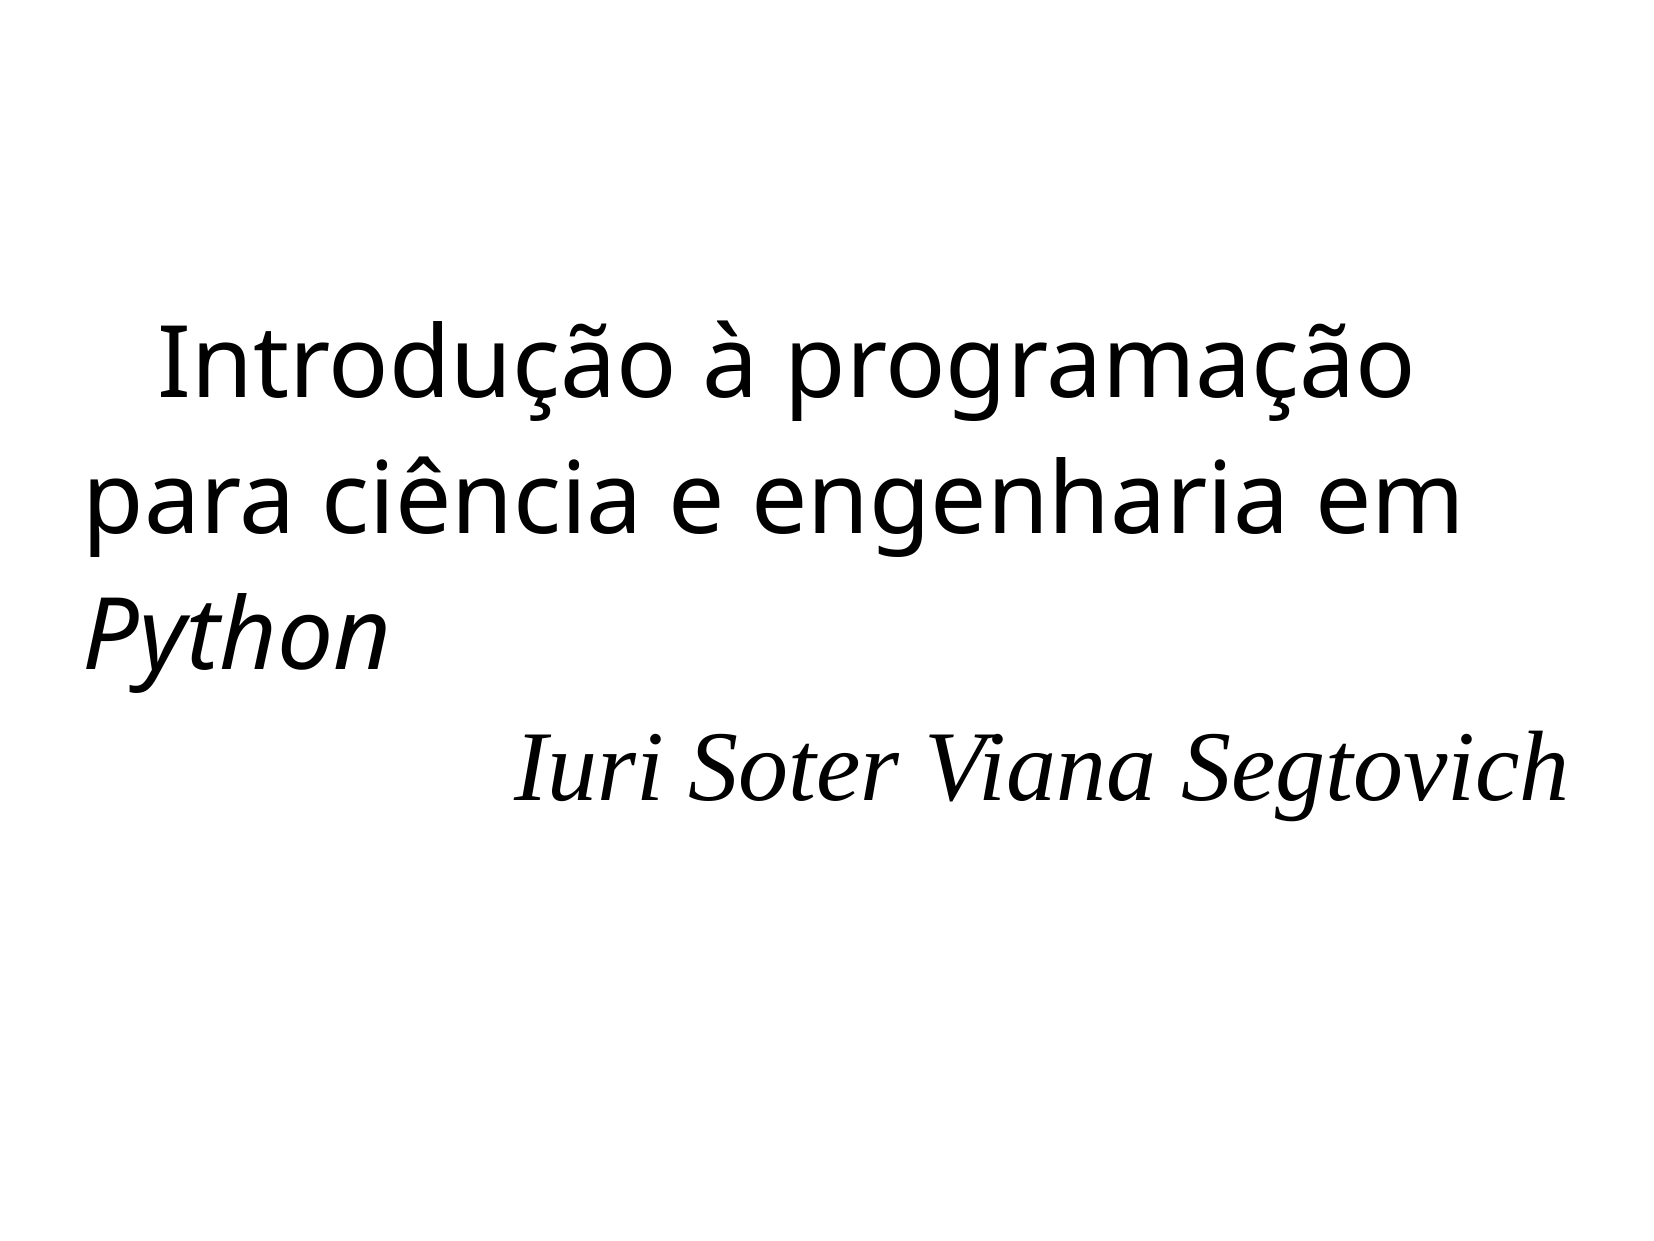

#
Introdução à programação para ciência e engenharia em Python
Iuri Soter Viana Segtovich